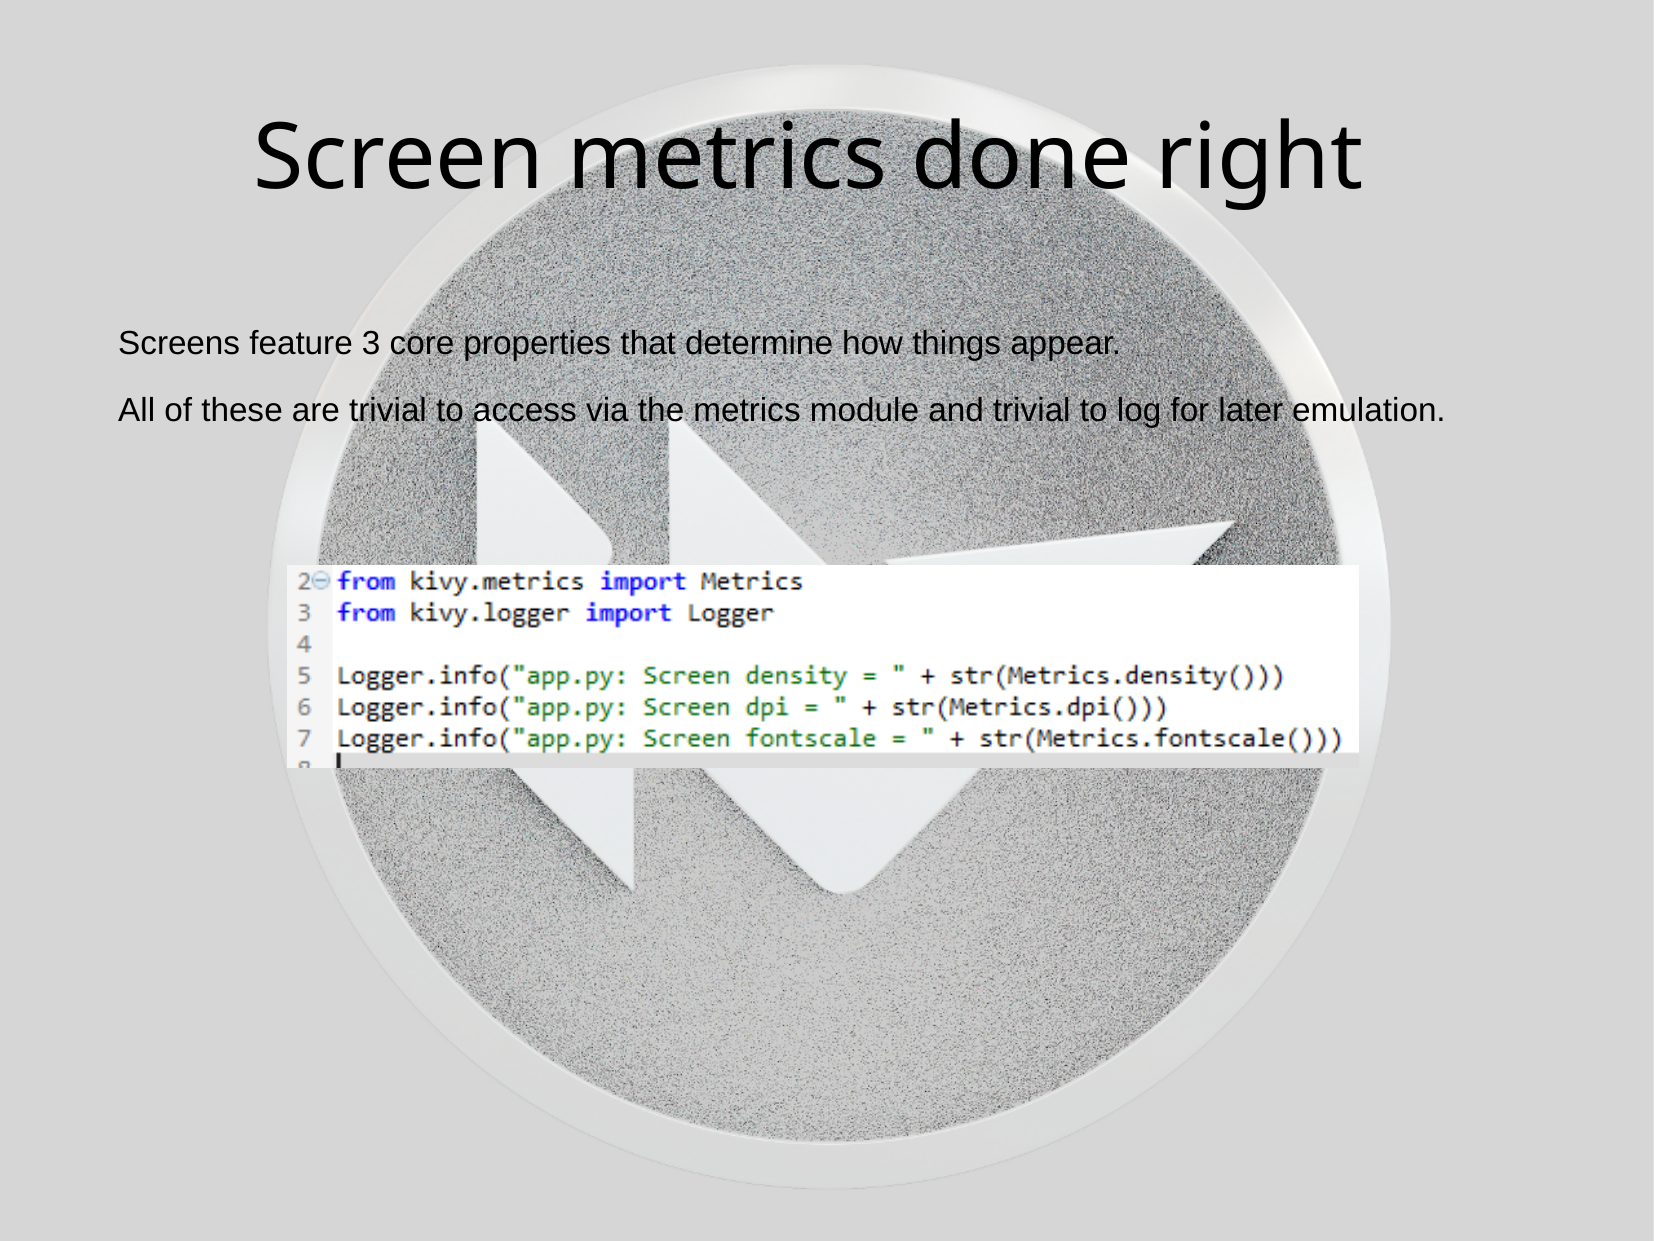

# Screen metrics done right
Screens feature 3 core properties that determine how things appear.
All of these are trivial to access via the metrics module and trivial to log for later emulation.